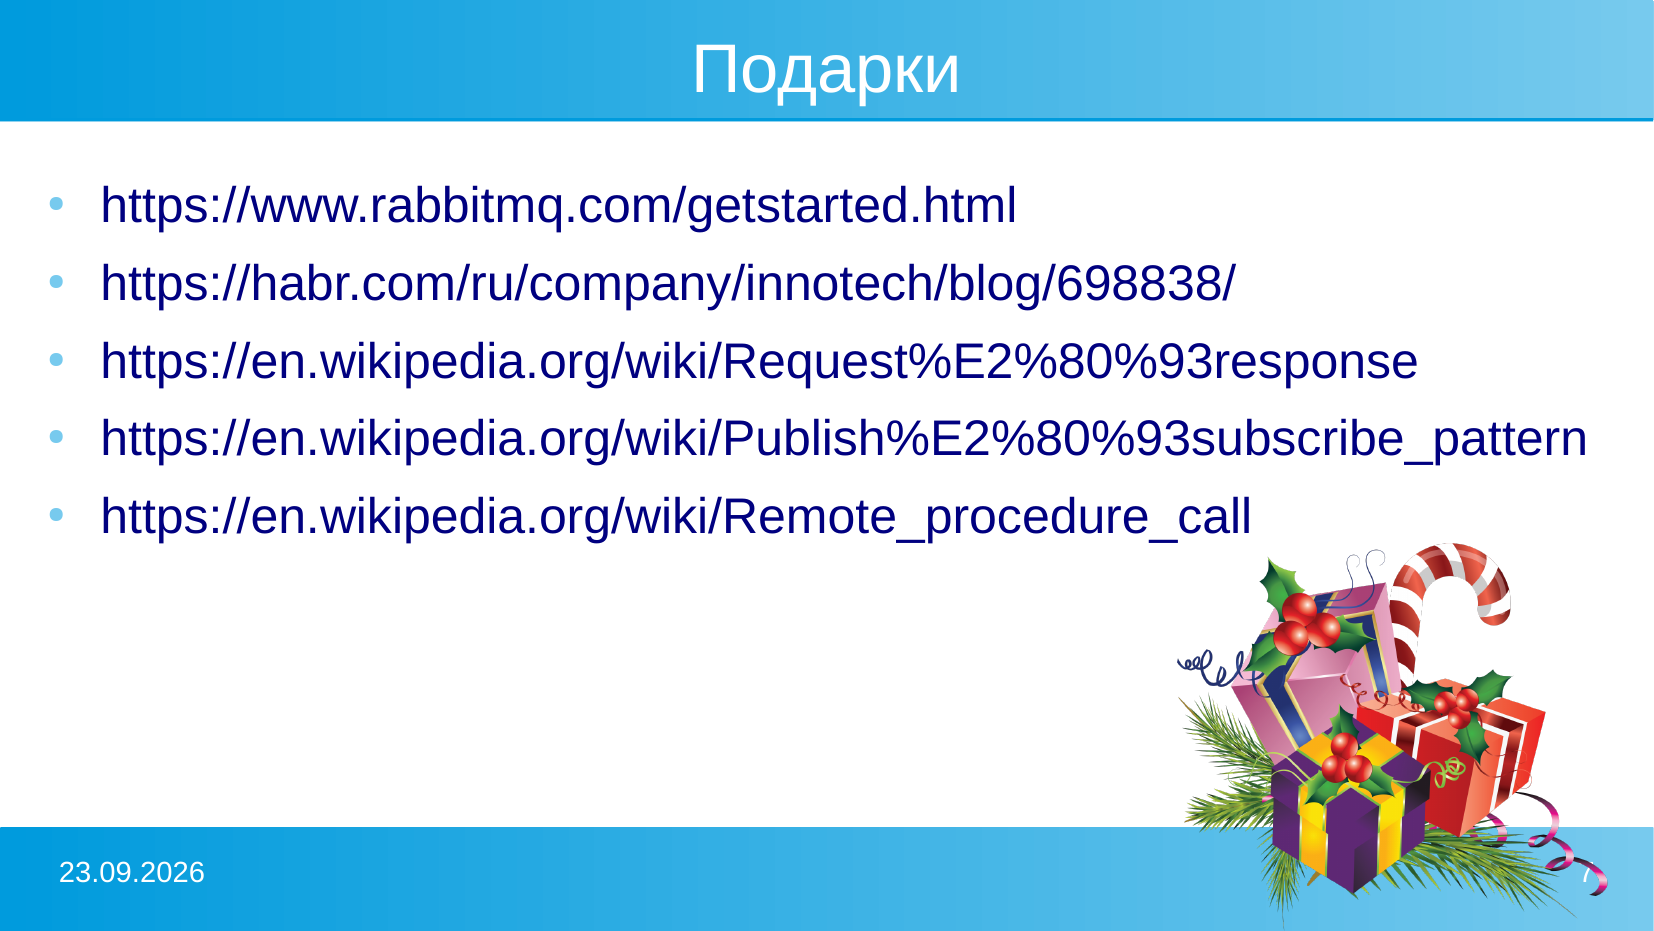

# Подарки
https://www.rabbitmq.com/getstarted.html
https://habr.com/ru/company/innotech/blog/698838/
https://en.wikipedia.org/wiki/Request%E2%80%93response
https://en.wikipedia.org/wiki/Publish%E2%80%93subscribe_pattern
https://en.wikipedia.org/wiki/Remote_procedure_call
7